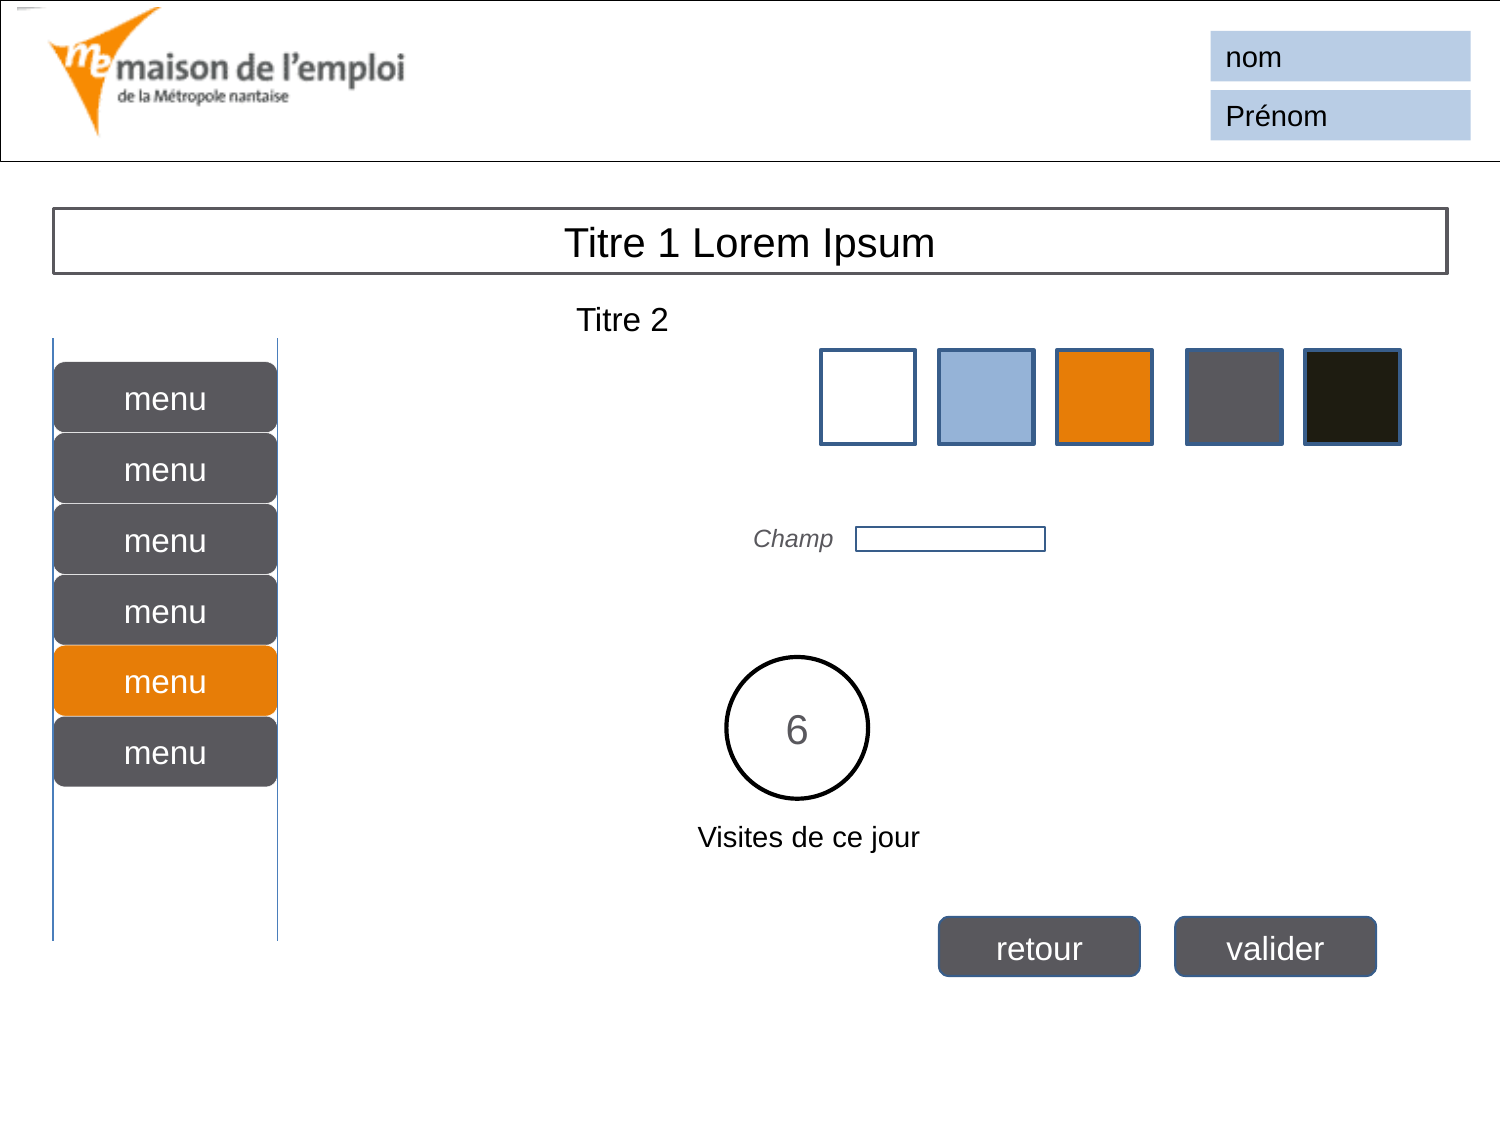

nom
Prénom
Titre 1 Lorem Ipsum
Titre 2
menu
menu
menu
Champ
menu
menu
6
menu
Visites de ce jour
retour
valider